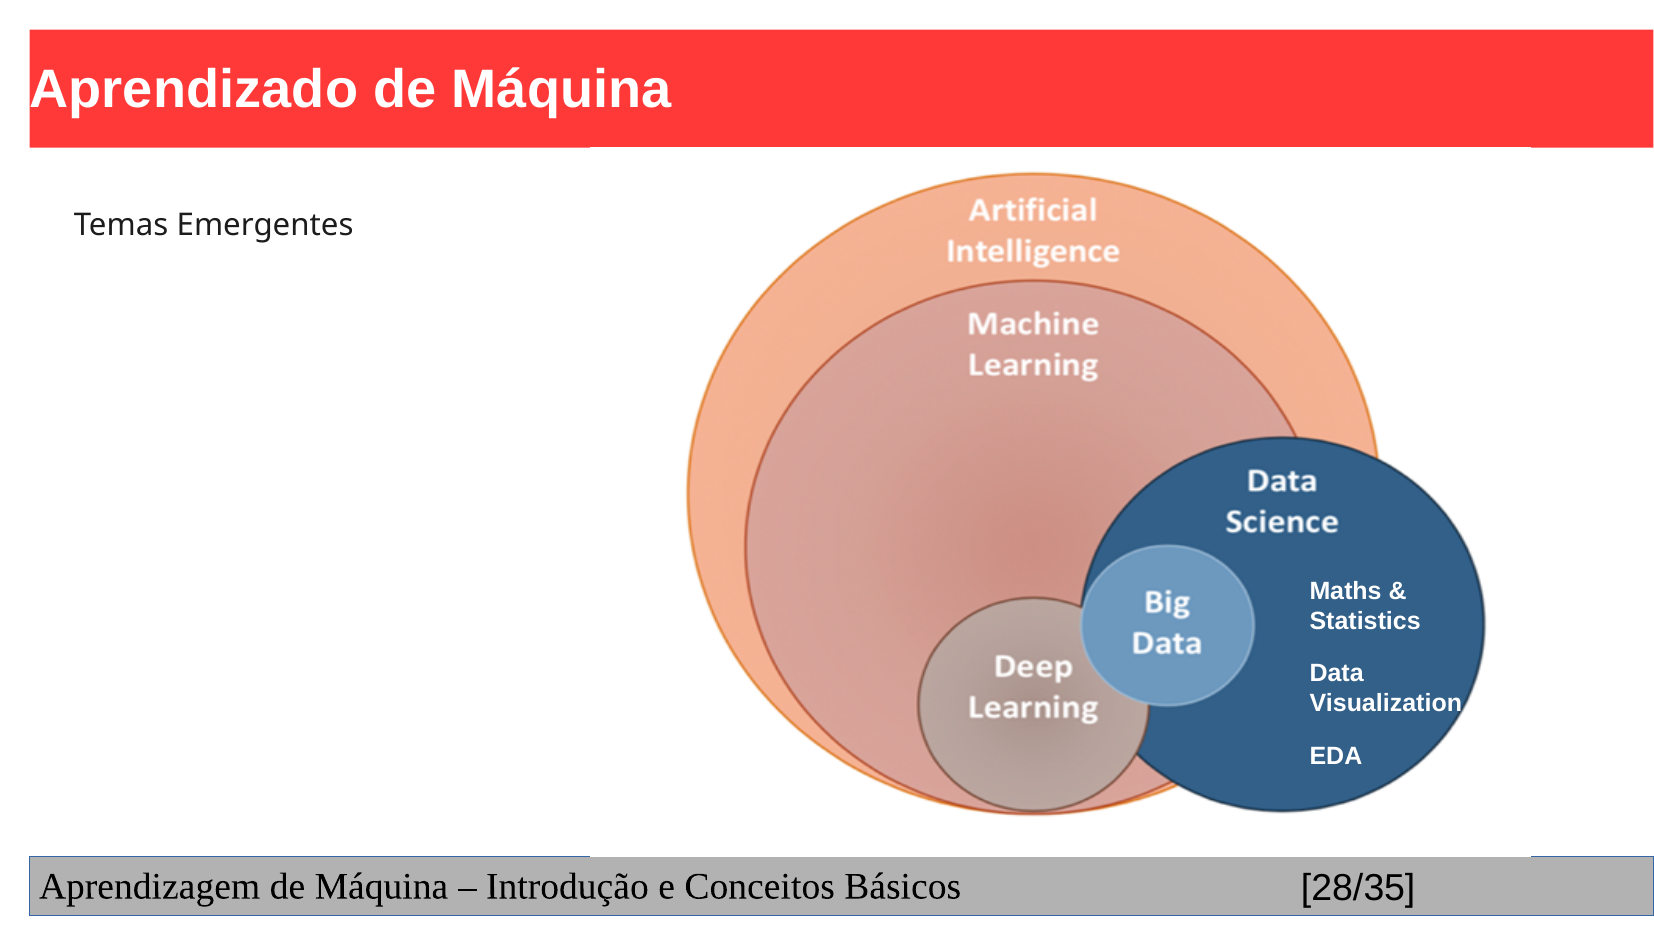

# Aprendizado de Máquina
Maths & Statistics
Data Visualization
EDA
Temas Emergentes